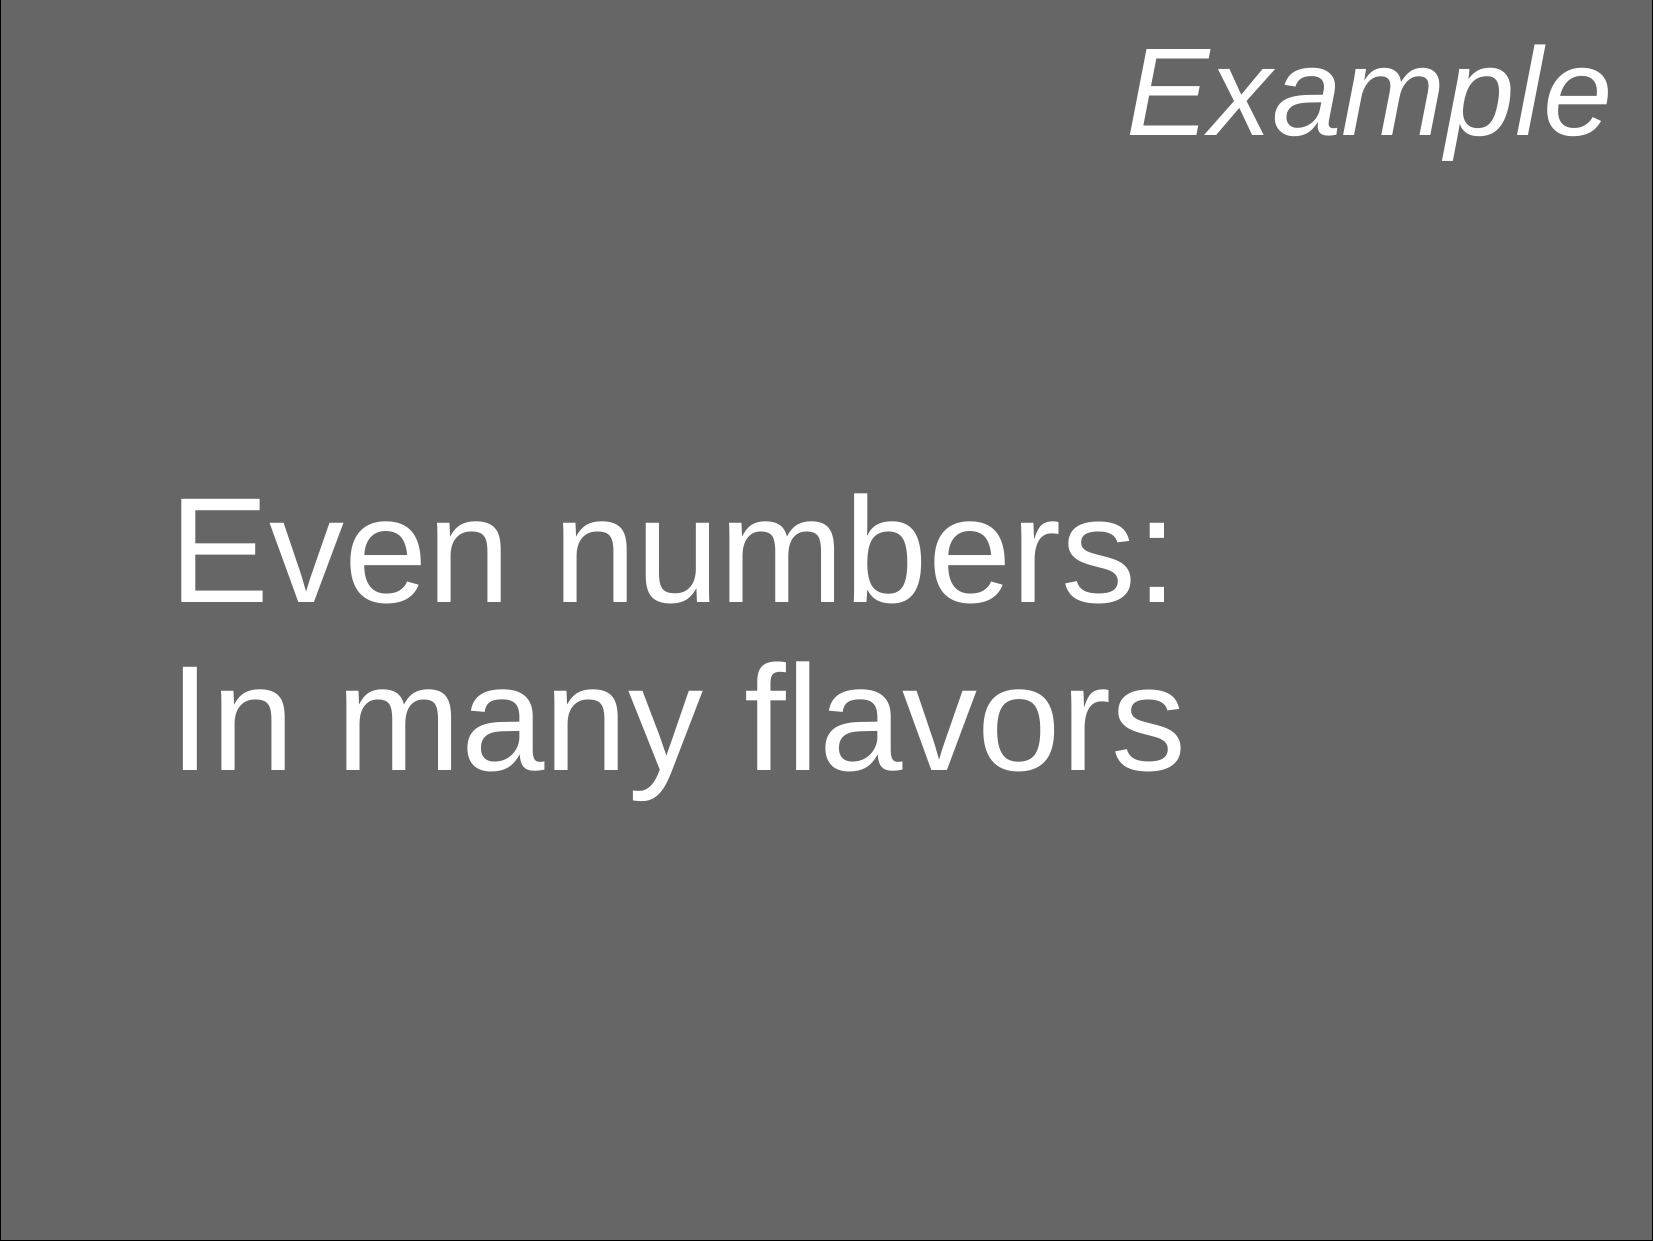

Example
Even numbers:
In many flavors
9